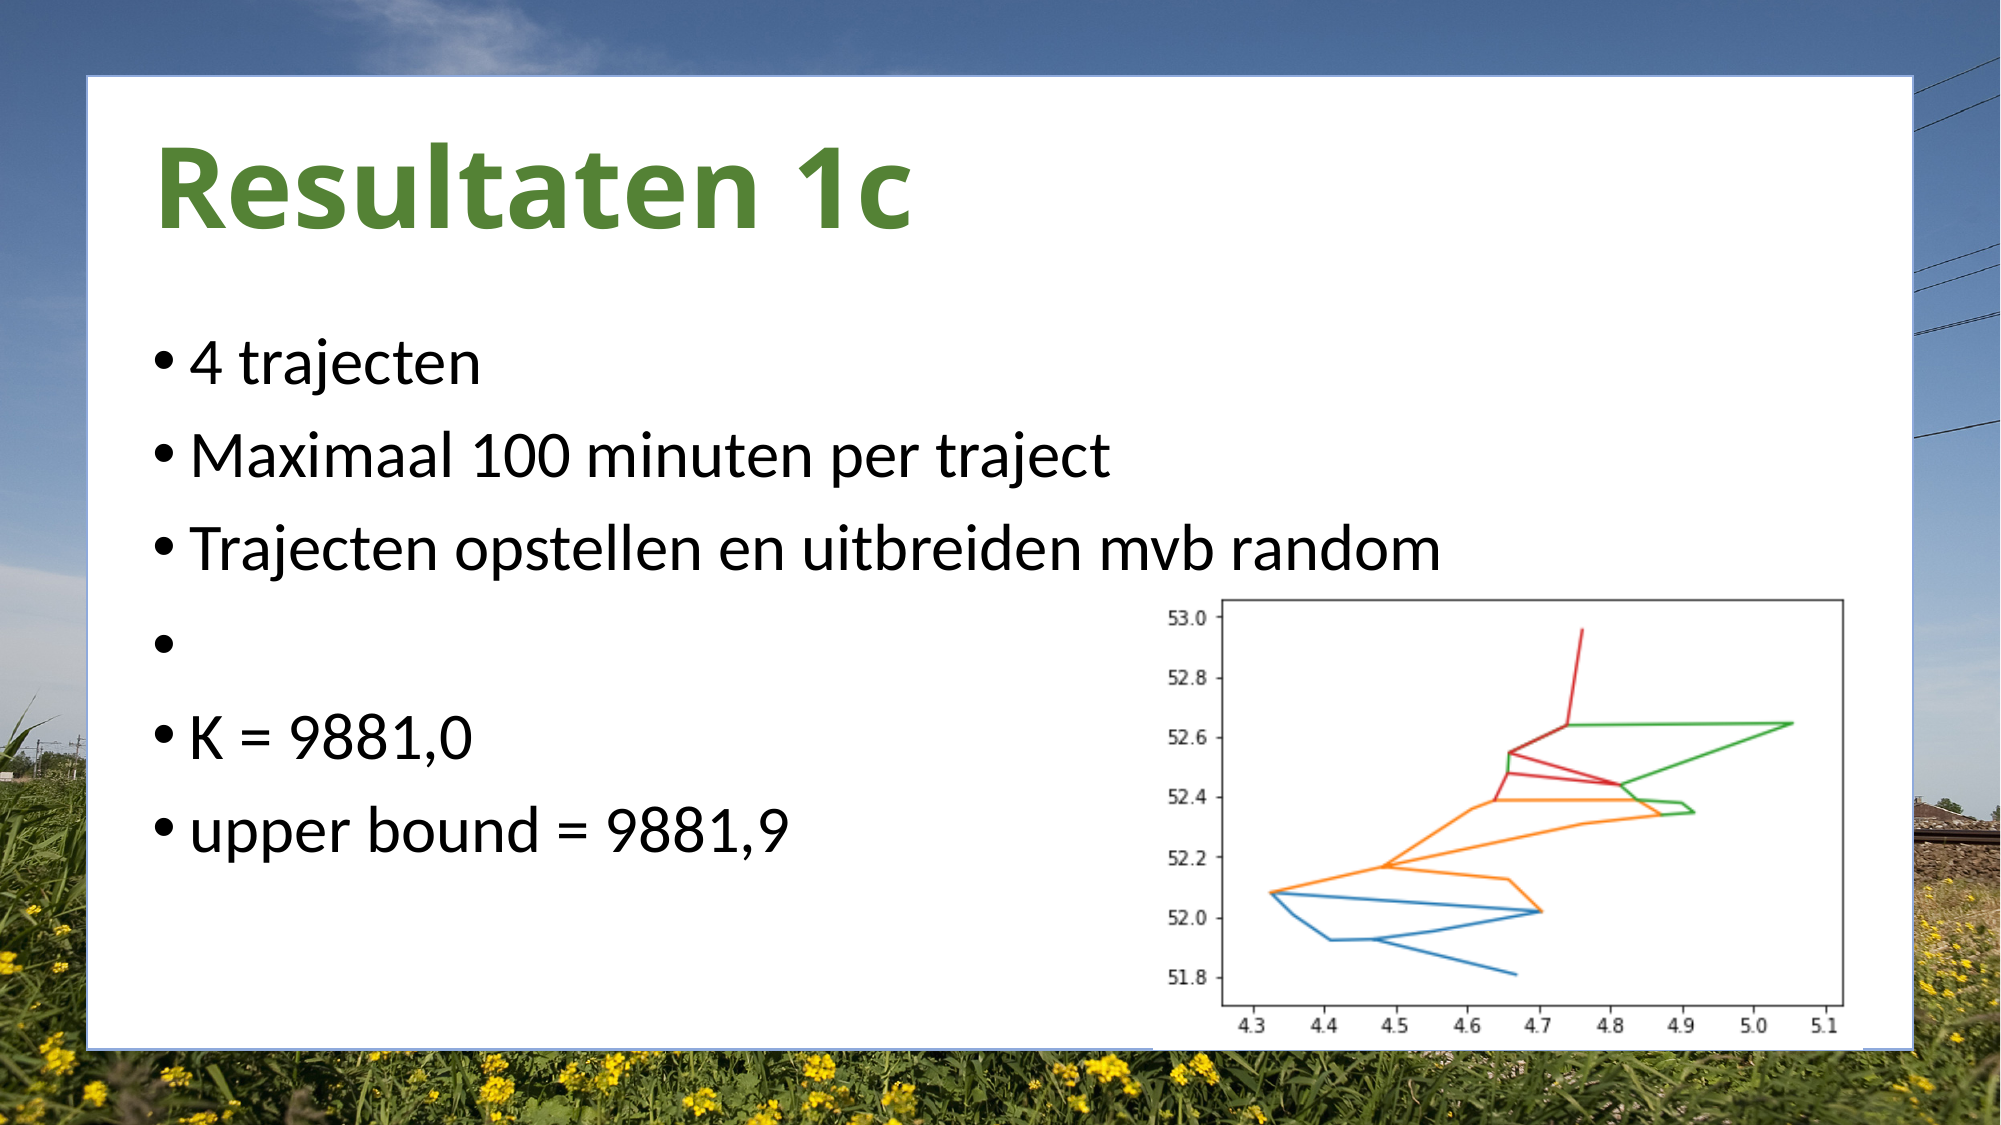

# Resultaten 1c
4 trajecten
Maximaal 100 minuten per traject
Trajecten opstellen en uitbreiden mvb random
K = 9881,0
upper bound = 9881,9